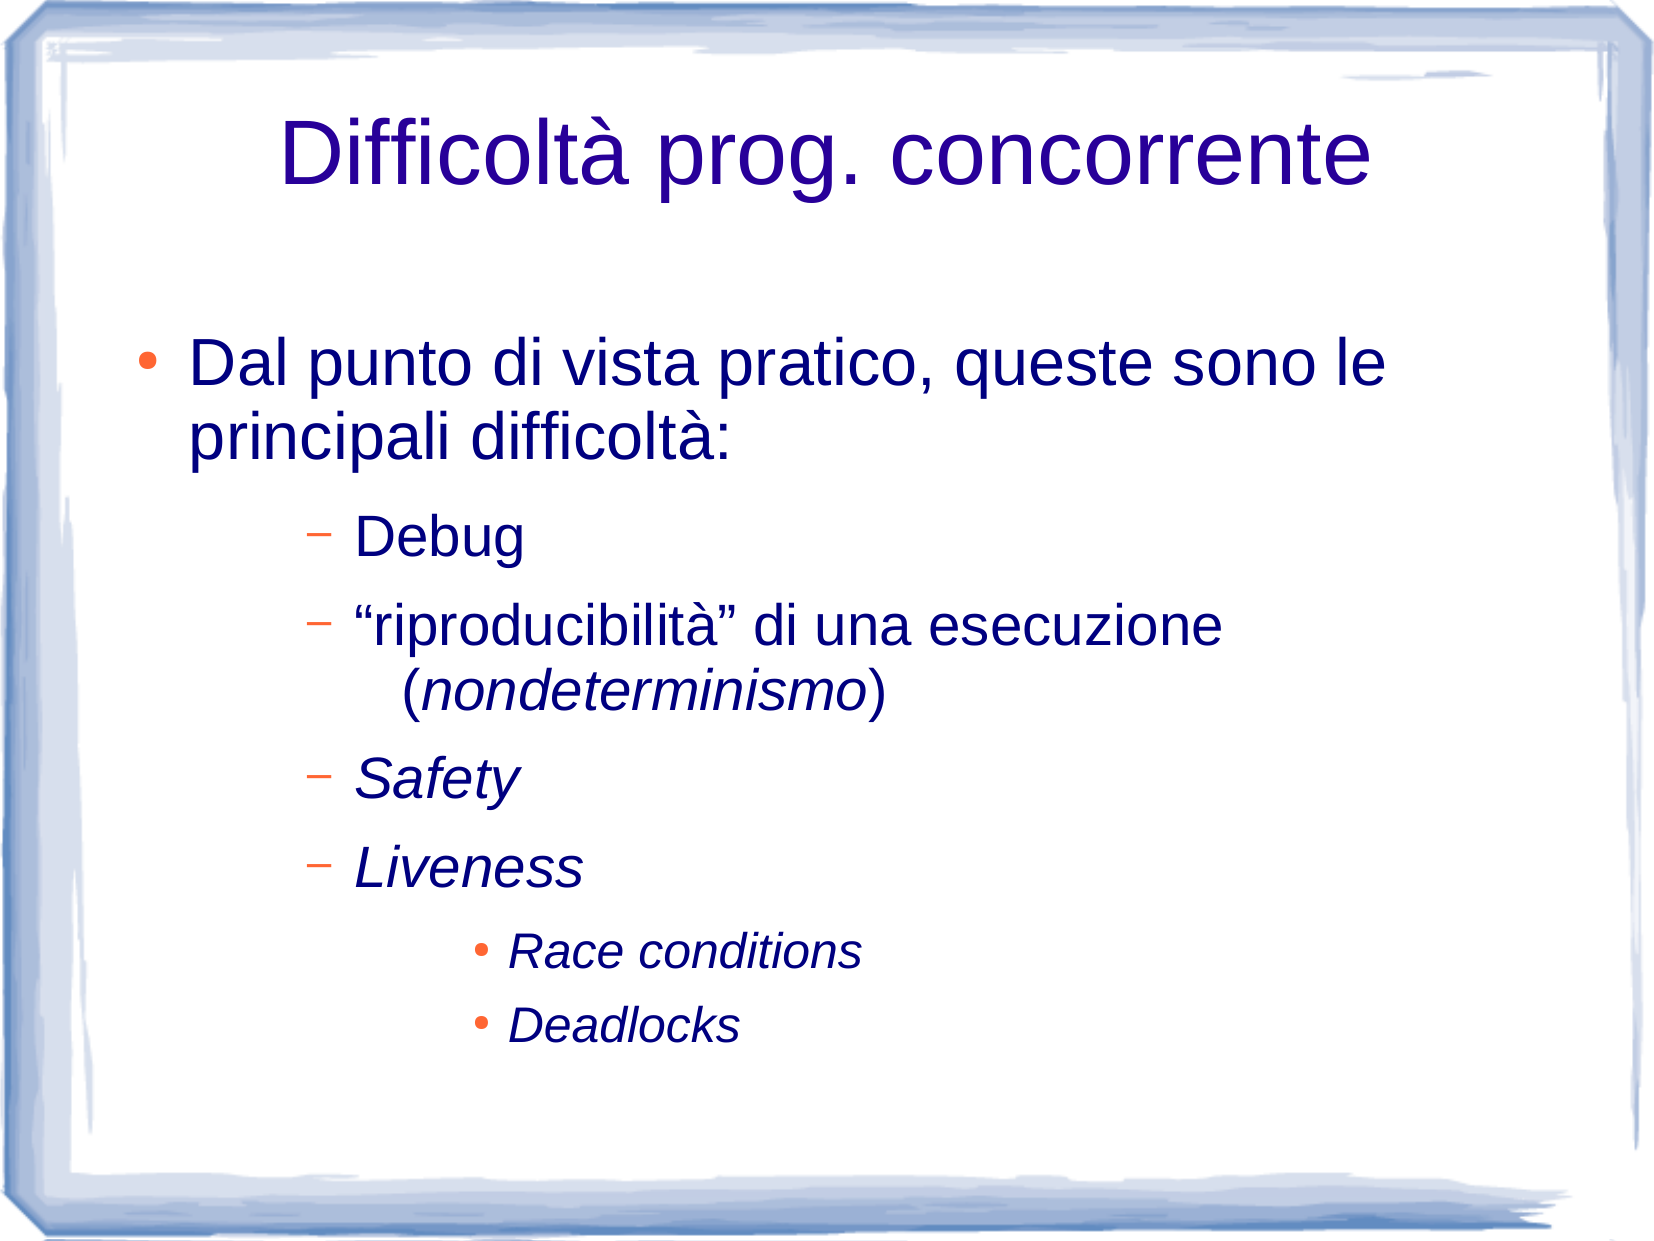

# Difficoltà prog. concorrente
Dal punto di vista pratico, queste sono le principali difficoltà:
Debug
“riproducibilità” di una esecuzione (nondeterminismo)
Safety
Liveness
Race conditions
Deadlocks